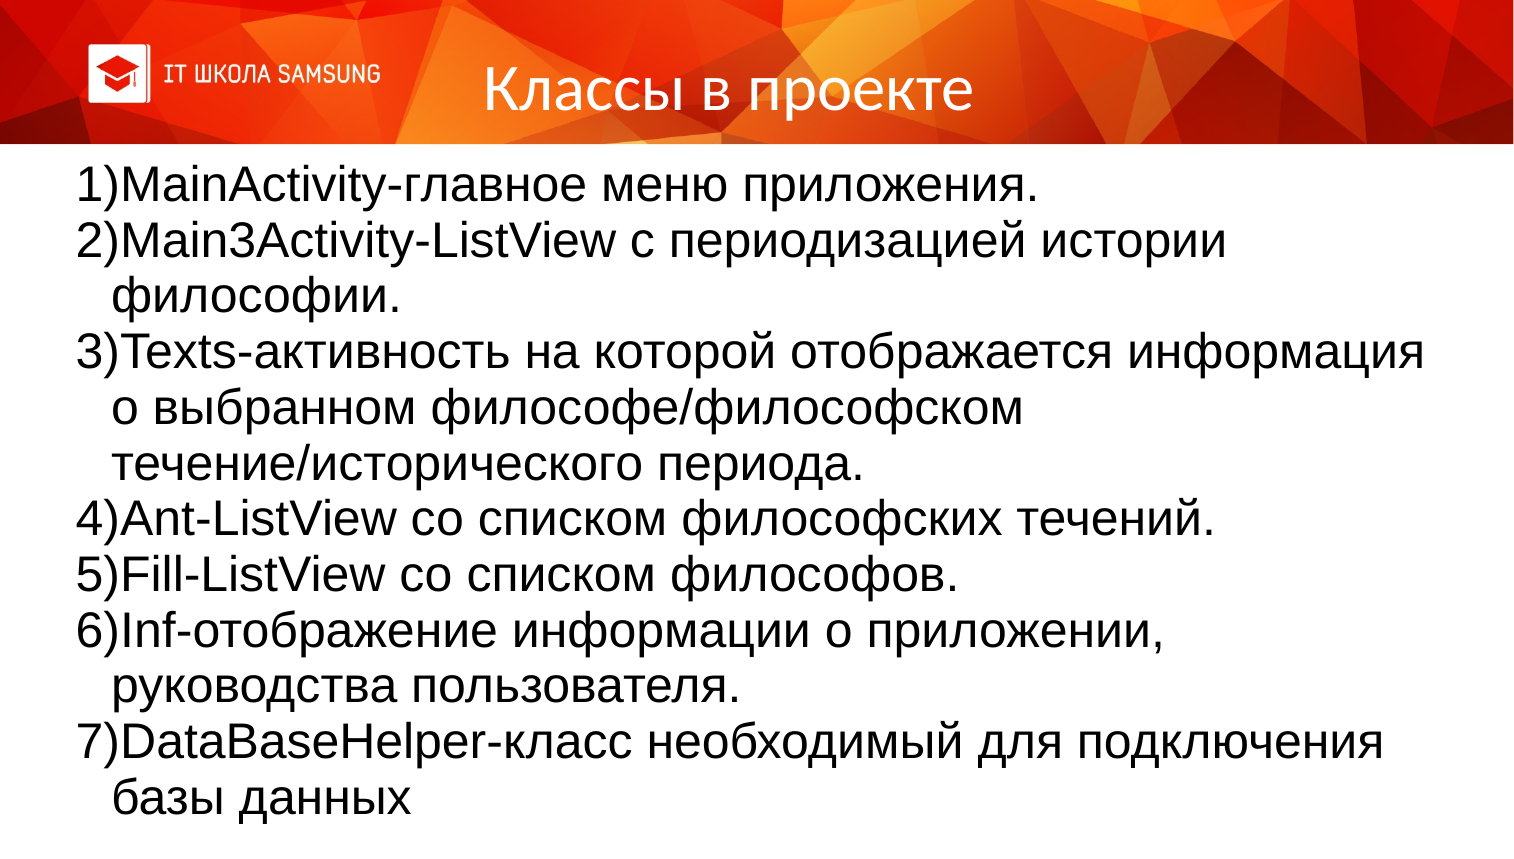

# Классы в проекте
MainActivity-главное меню приложения.
Main3Activity-ListView с периодизацией истории философии.
Texts-активность на которой отображается информация о выбранном философе/философском течение/исторического периода.
Ant-ListView со списком философских течений.
Fill-ListView со списком философов.
Inf-отображение информации о приложении, руководства пользователя.
DataBaseHelper-класс необходимый для подключения базы данных